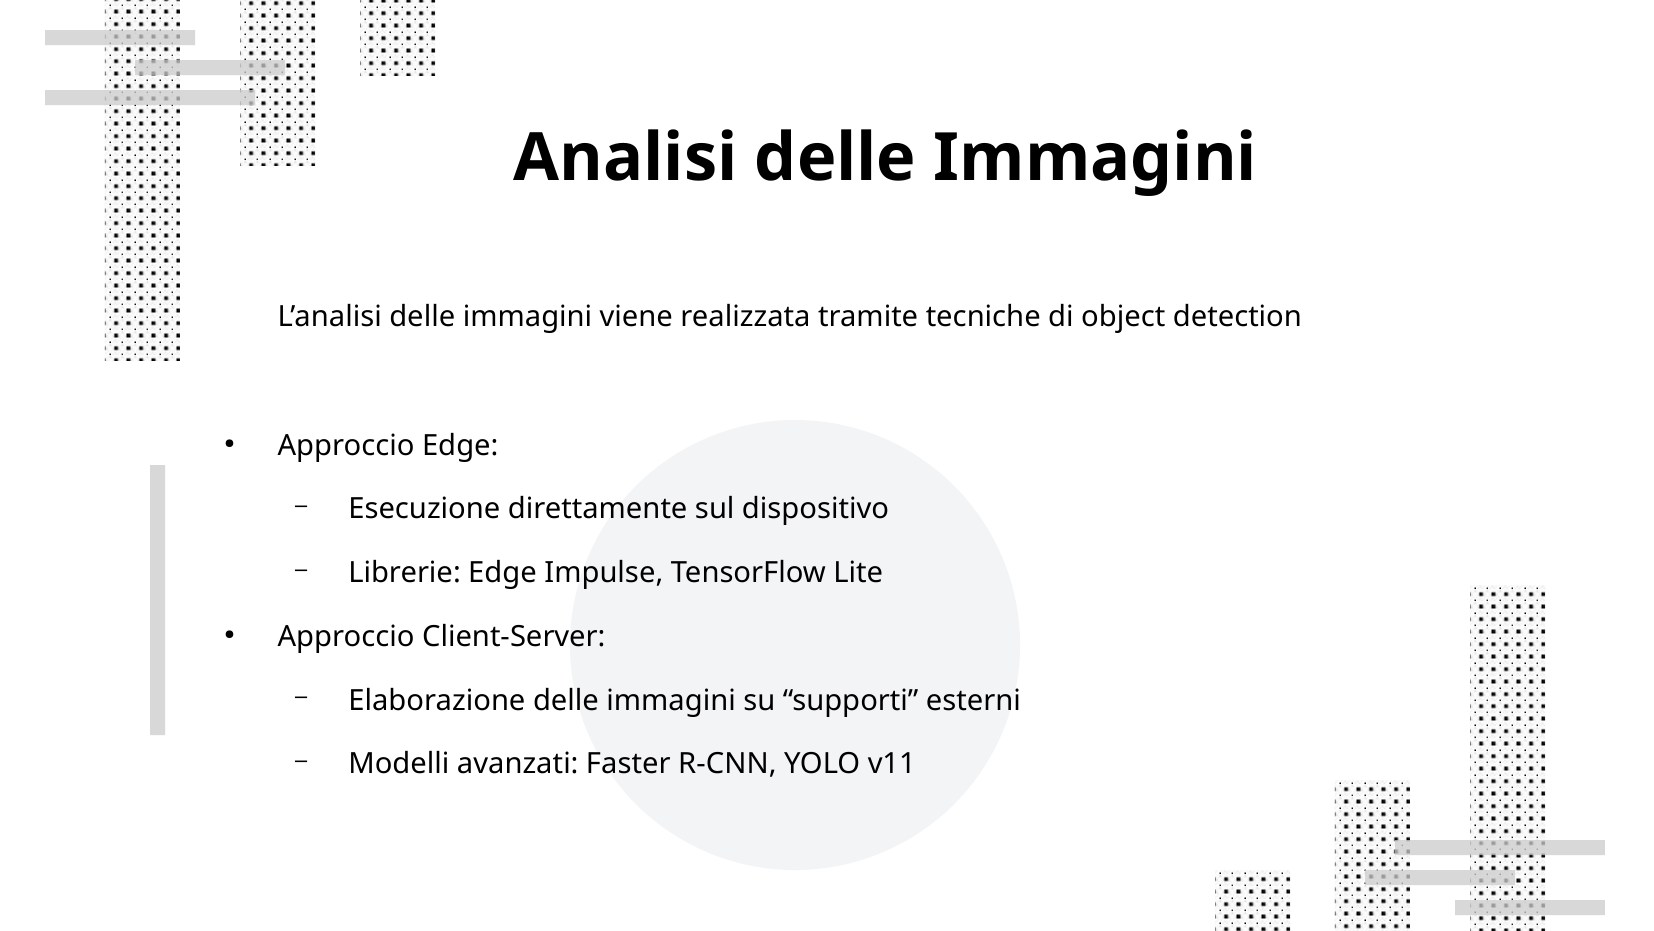

# Analisi delle Immagini
L’analisi delle immagini viene realizzata tramite tecniche di object detection
Approccio Edge:
Esecuzione direttamente sul dispositivo
Librerie: Edge Impulse, TensorFlow Lite
Approccio Client-Server:
Elaborazione delle immagini su “supporti” esterni
Modelli avanzati: Faster R-CNN, YOLO v11